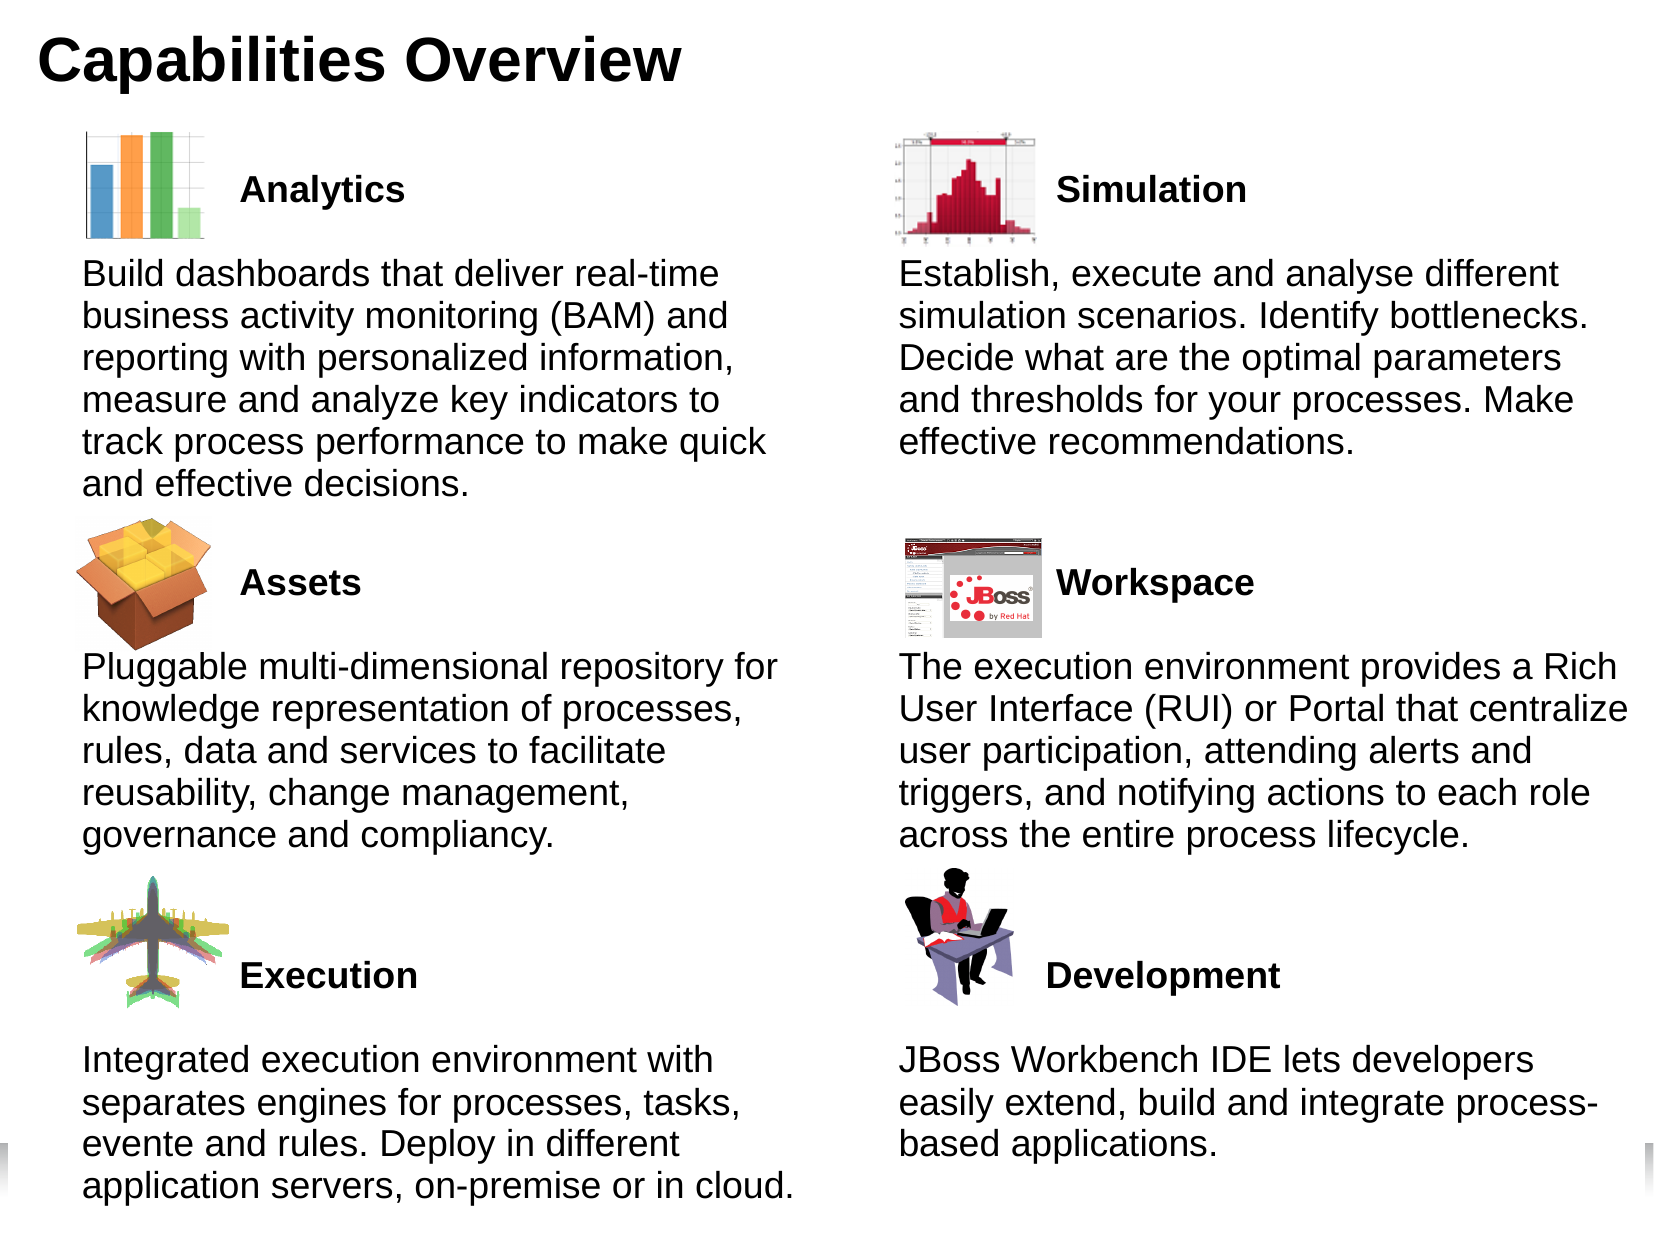

# Capabilities Overview
| Analytics Build dashboards that deliver real-time business activity monitoring (BAM) and reporting with personalized information, measure and analyze key indicators to track process performance to make quick and effective decisions. | Simulation Establish, execute and analyse different simulation scenarios. Identify bottlenecks. Decide what are the optimal parameters and thresholds for your processes. Make effective recommendations. |
| --- | --- |
| Assets Pluggable multi-dimensional repository for knowledge representation of processes, rules, data and services to facilitate reusability, change management, governance and compliancy. | Workspace The execution environment provides a Rich User Interface (RUI) or Portal that centralize user participation, attending alerts and triggers, and notifying actions to each role across the entire process lifecycle. |
| Execution Integrated execution environment with separates engines for processes, tasks, evente and rules. Deploy in different application servers, on-premise or in cloud. | Development JBoss Workbench IDE lets developers easily extend, build and integrate process-based applications. |